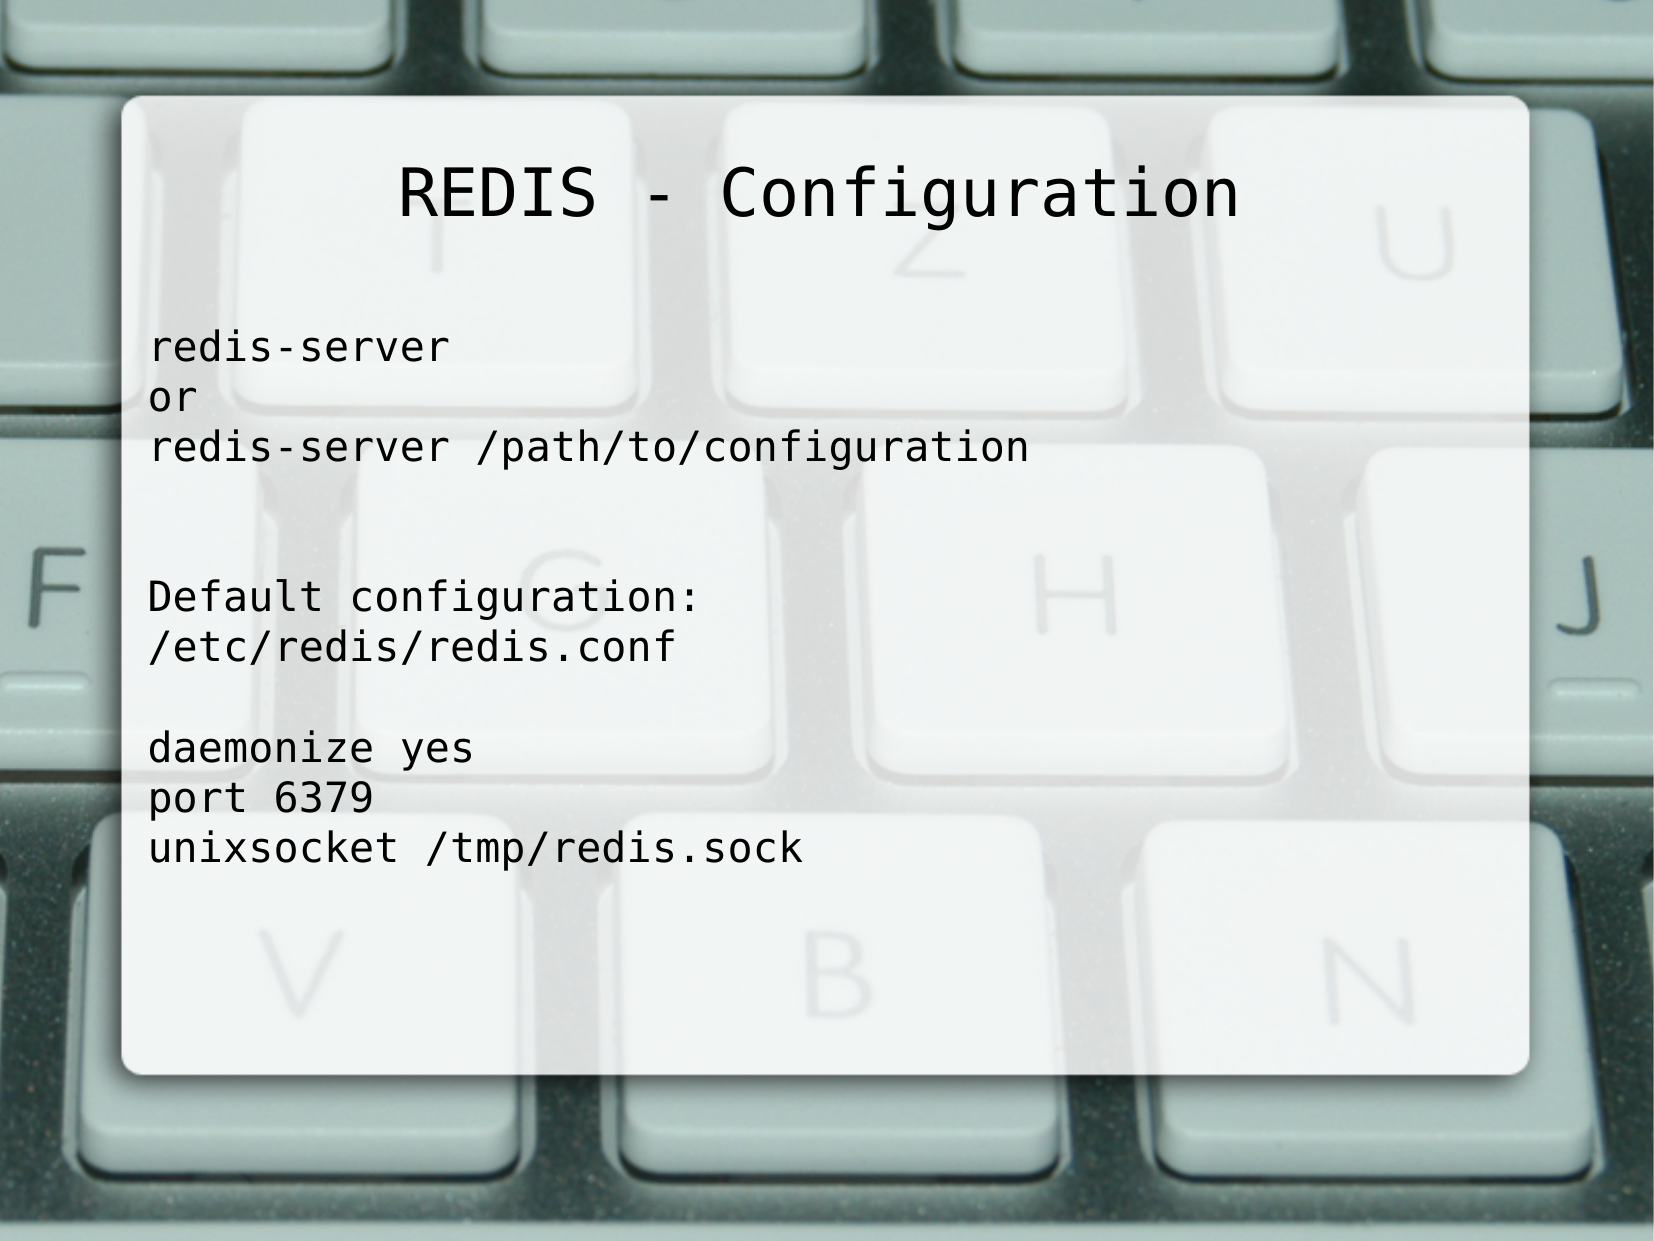

# REDIS - Configuration
redis-server
or
redis-server /path/to/configuration
Default configuration:
/etc/redis/redis.conf
daemonize yes
port 6379
unixsocket /tmp/redis.sock